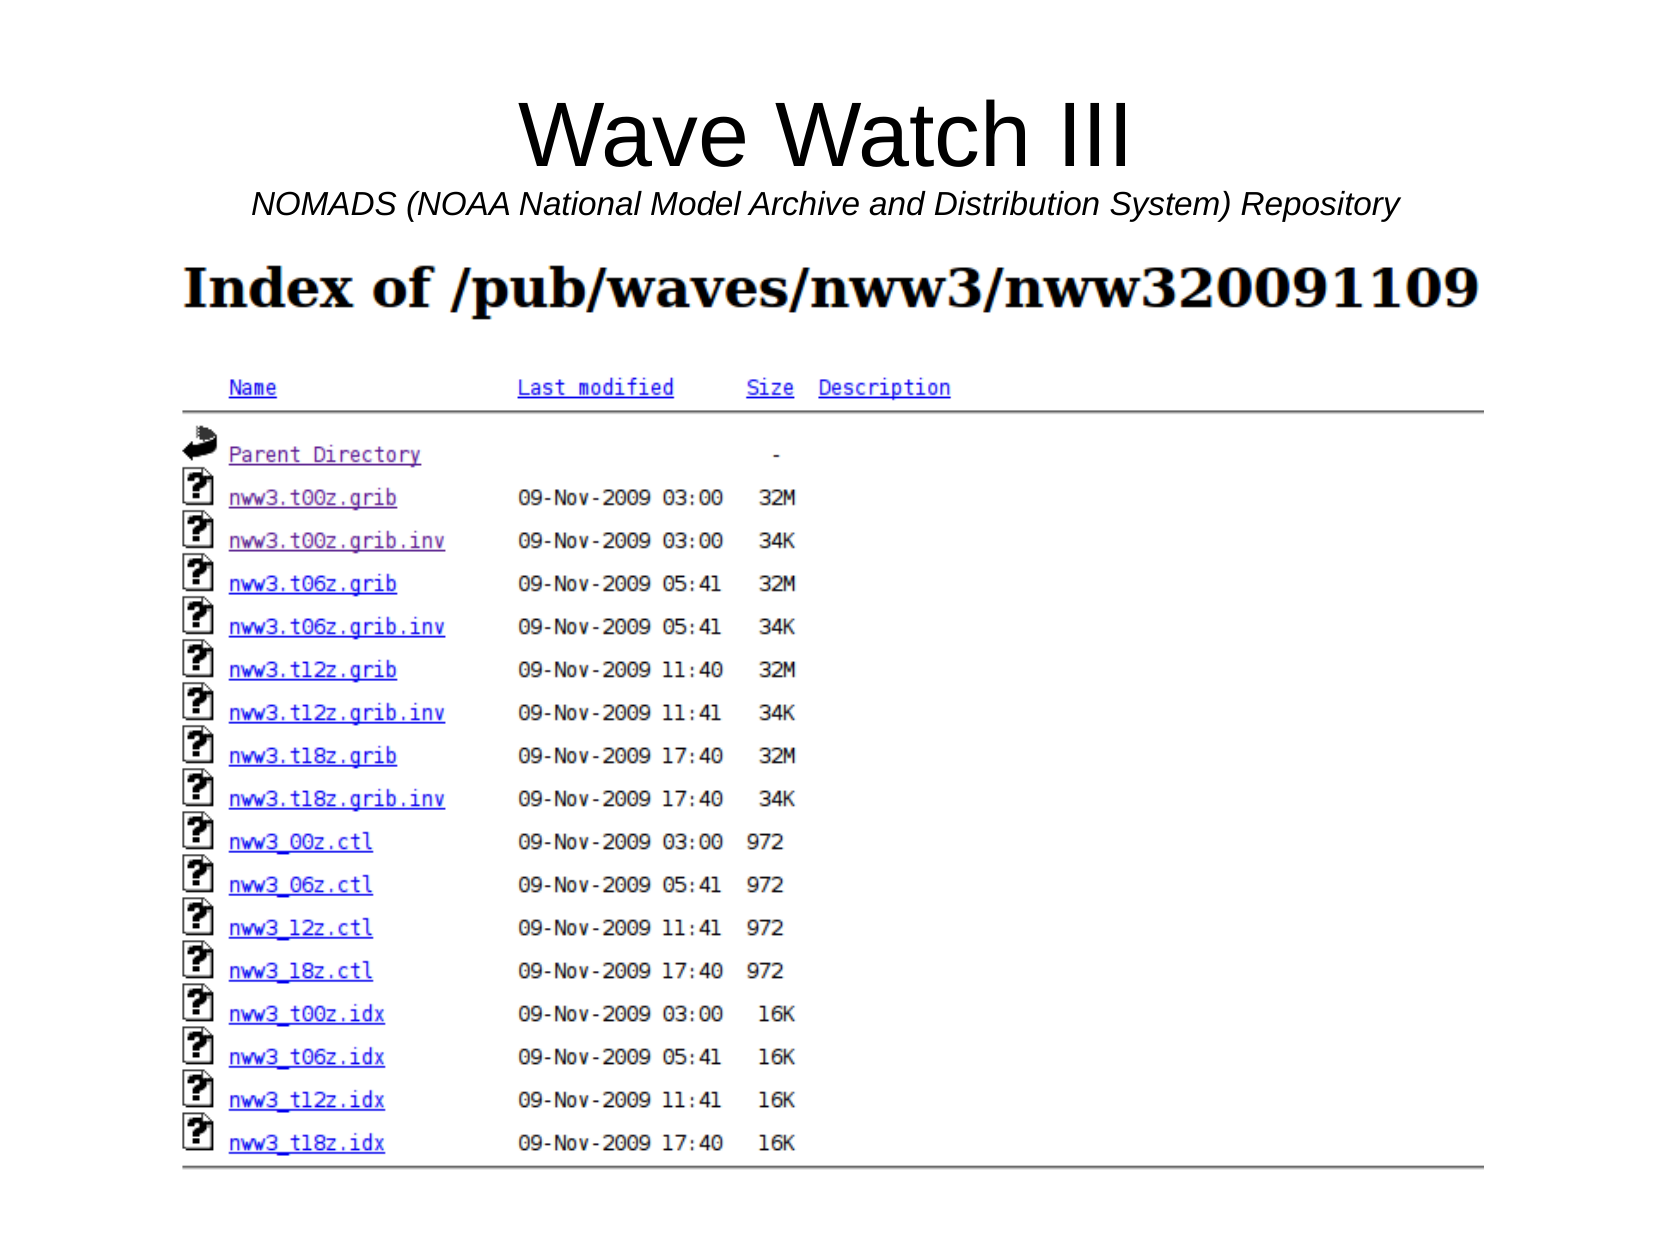

# Wave Watch III NOMADS (NOAA National Model Archive and Distribution System) Repository